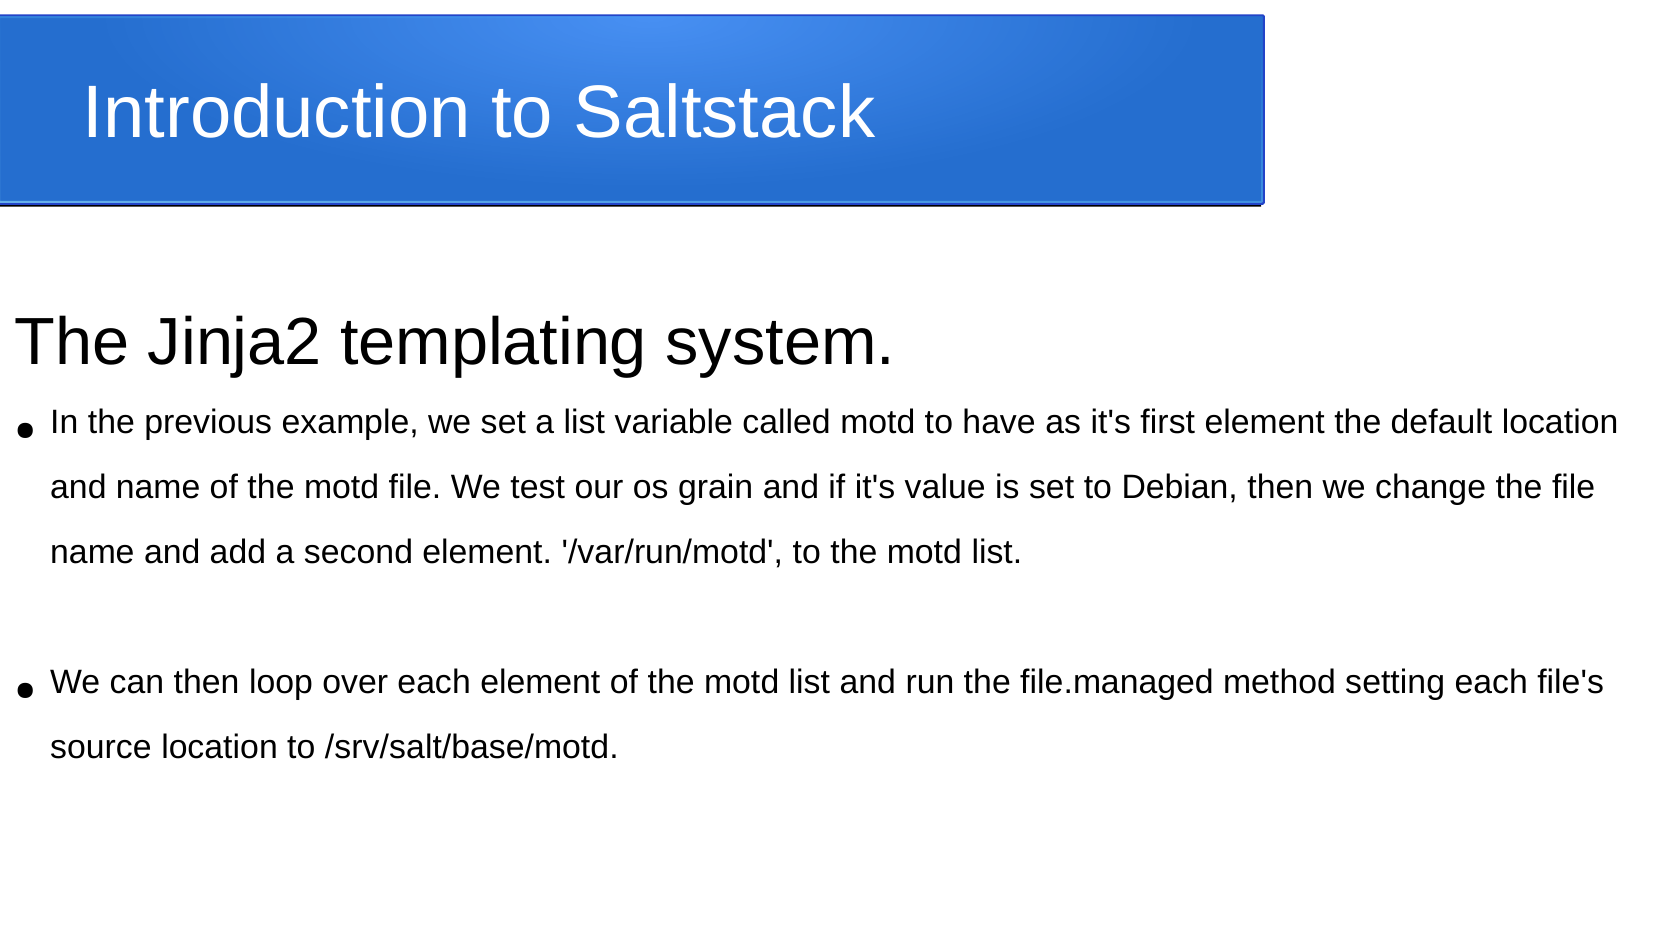

# Introduction to Saltstack
The Jinja2 templating system.
In the previous example, we set a list variable called motd to have as it's first element the default location and name of the motd file. We test our os grain and if it's value is set to Debian, then we change the file name and add a second element. '/var/run/motd', to the motd list.
We can then loop over each element of the motd list and run the file.managed method setting each file's source location to /srv/salt/base/motd.